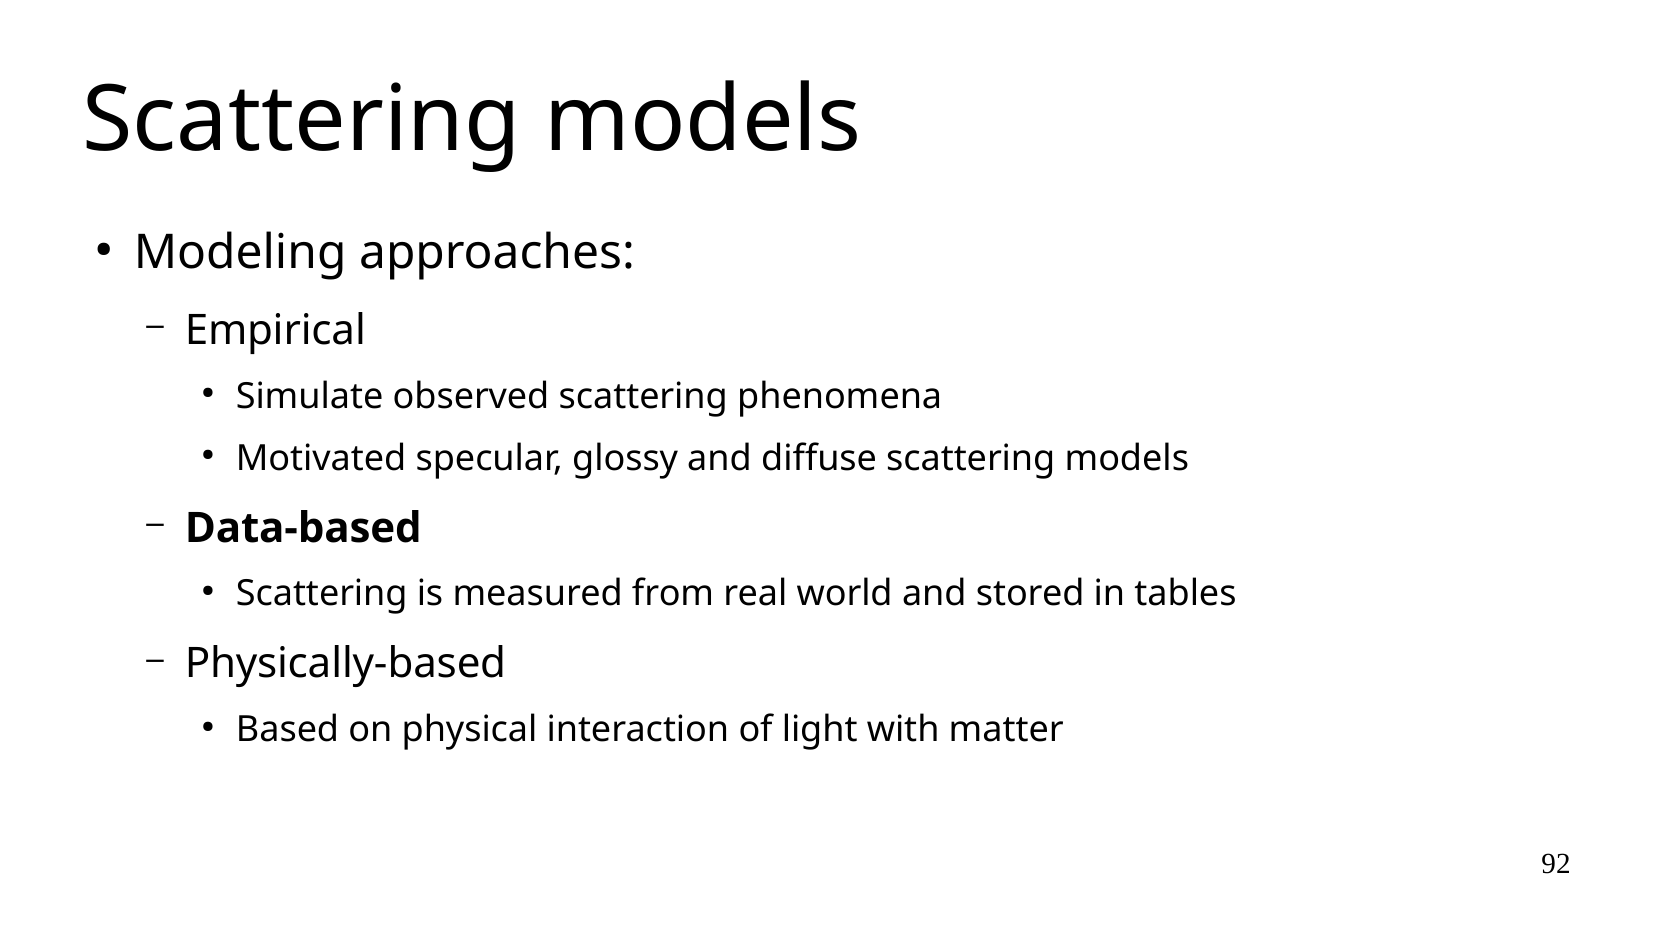

# Scattering models
Modeling approaches:
Empirical
Simulate observed scattering phenomena
Motivated specular, glossy and diffuse scattering models
Data-based
Scattering is measured from real world and stored in tables
Physically-based
Based on physical interaction of light with matter
92